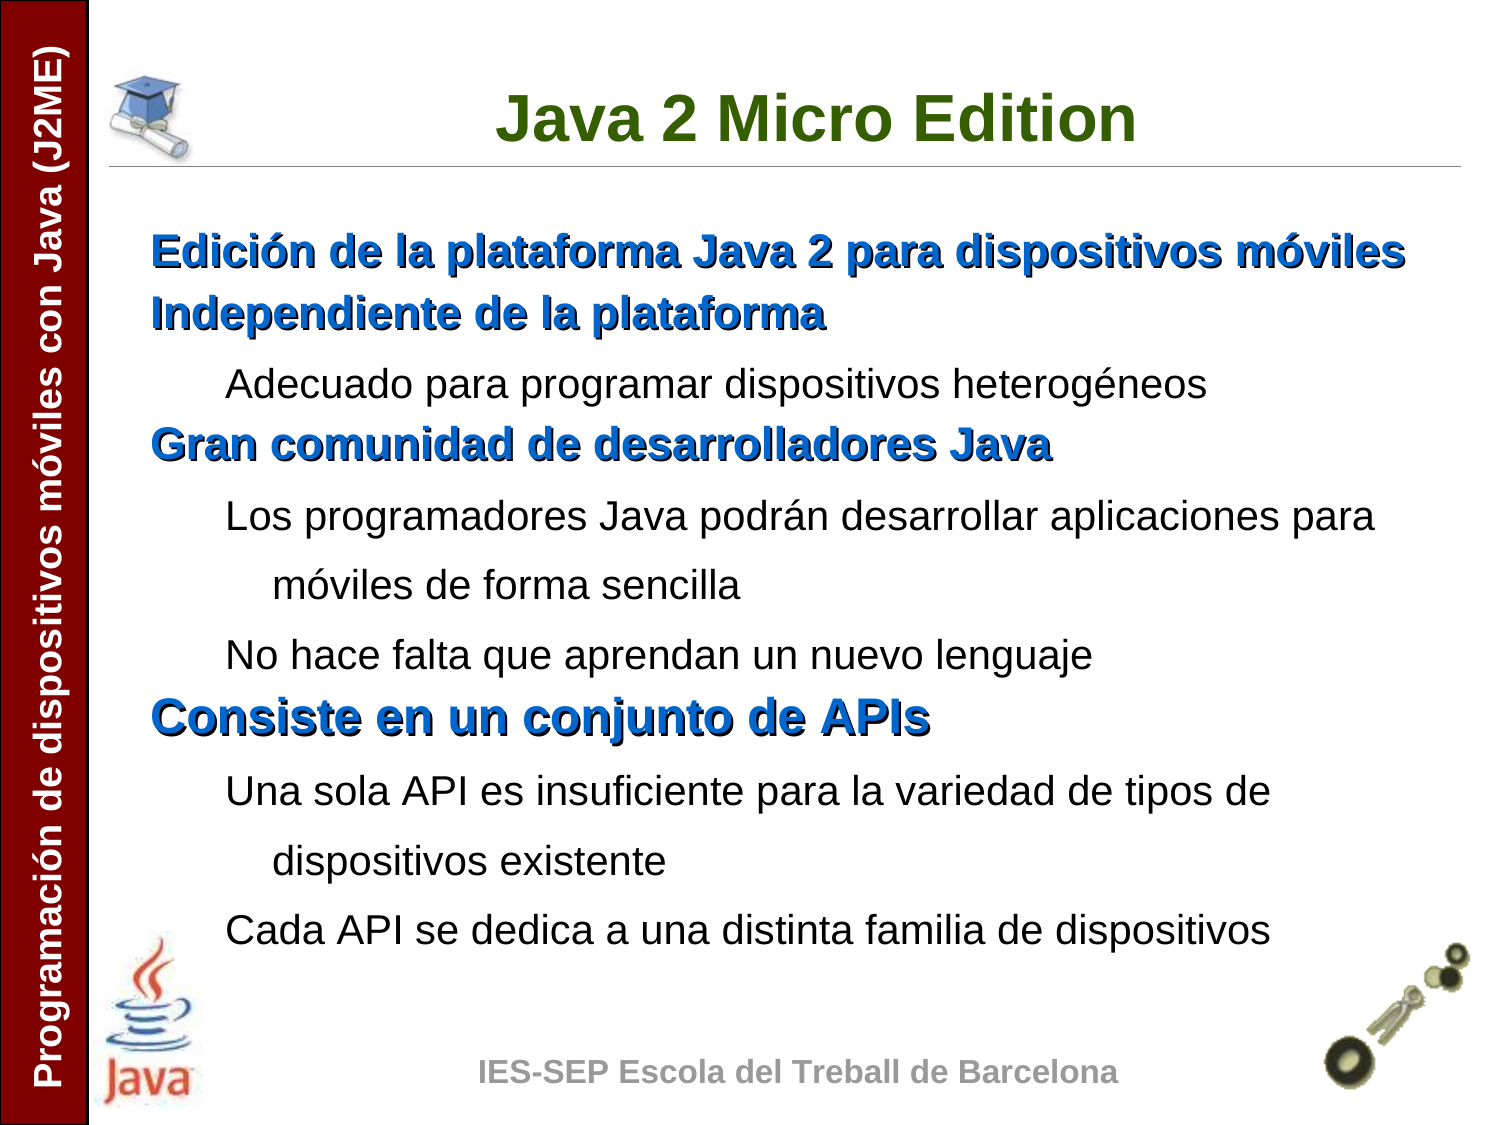

# Java 2 Micro Edition
Edición de la plataforma Java 2 para dispositivos móviles
Independiente de la plataforma
Adecuado para programar dispositivos heterogéneos
Gran comunidad de desarrolladores Java
Los programadores Java podrán desarrollar aplicaciones para móviles de forma sencilla
No hace falta que aprendan un nuevo lenguaje
Consiste en un conjunto de APIs
Una sola API es insuficiente para la variedad de tipos de dispositivos existente
Cada API se dedica a una distinta familia de dispositivos